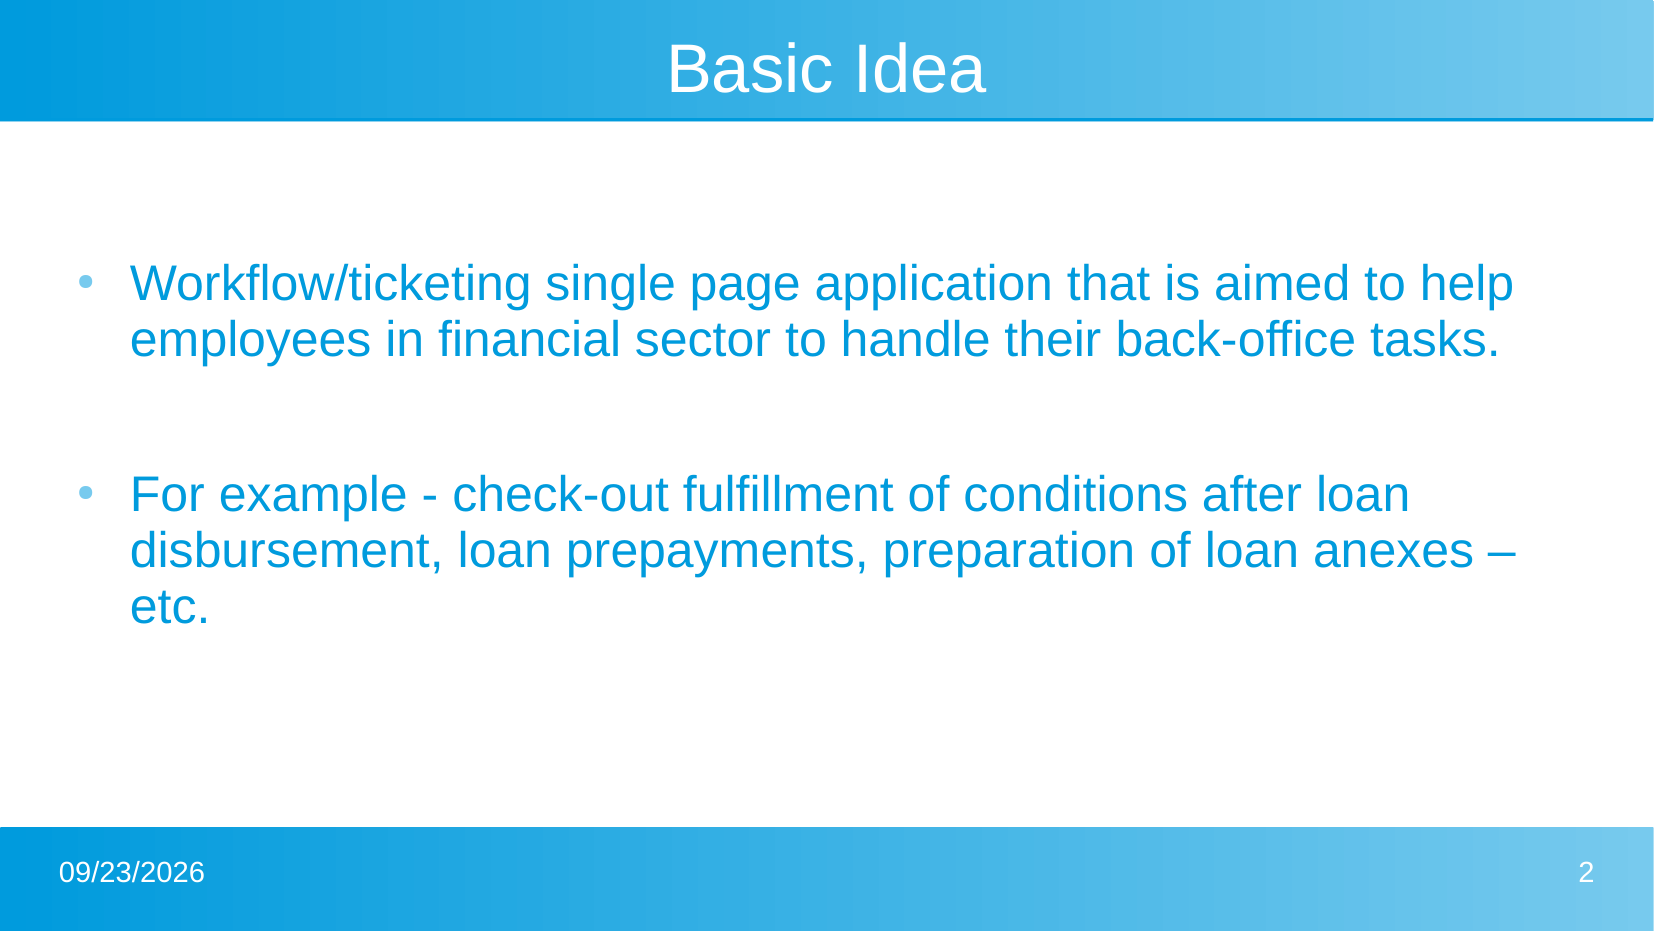

# Basic Idea
Workflow/ticketing single page application that is aimed to help employees in financial sector to handle their back-office tasks.
For example - check-out fulfillment of conditions after loan disbursement, loan prepayments, preparation of loan anexes – etc.
2